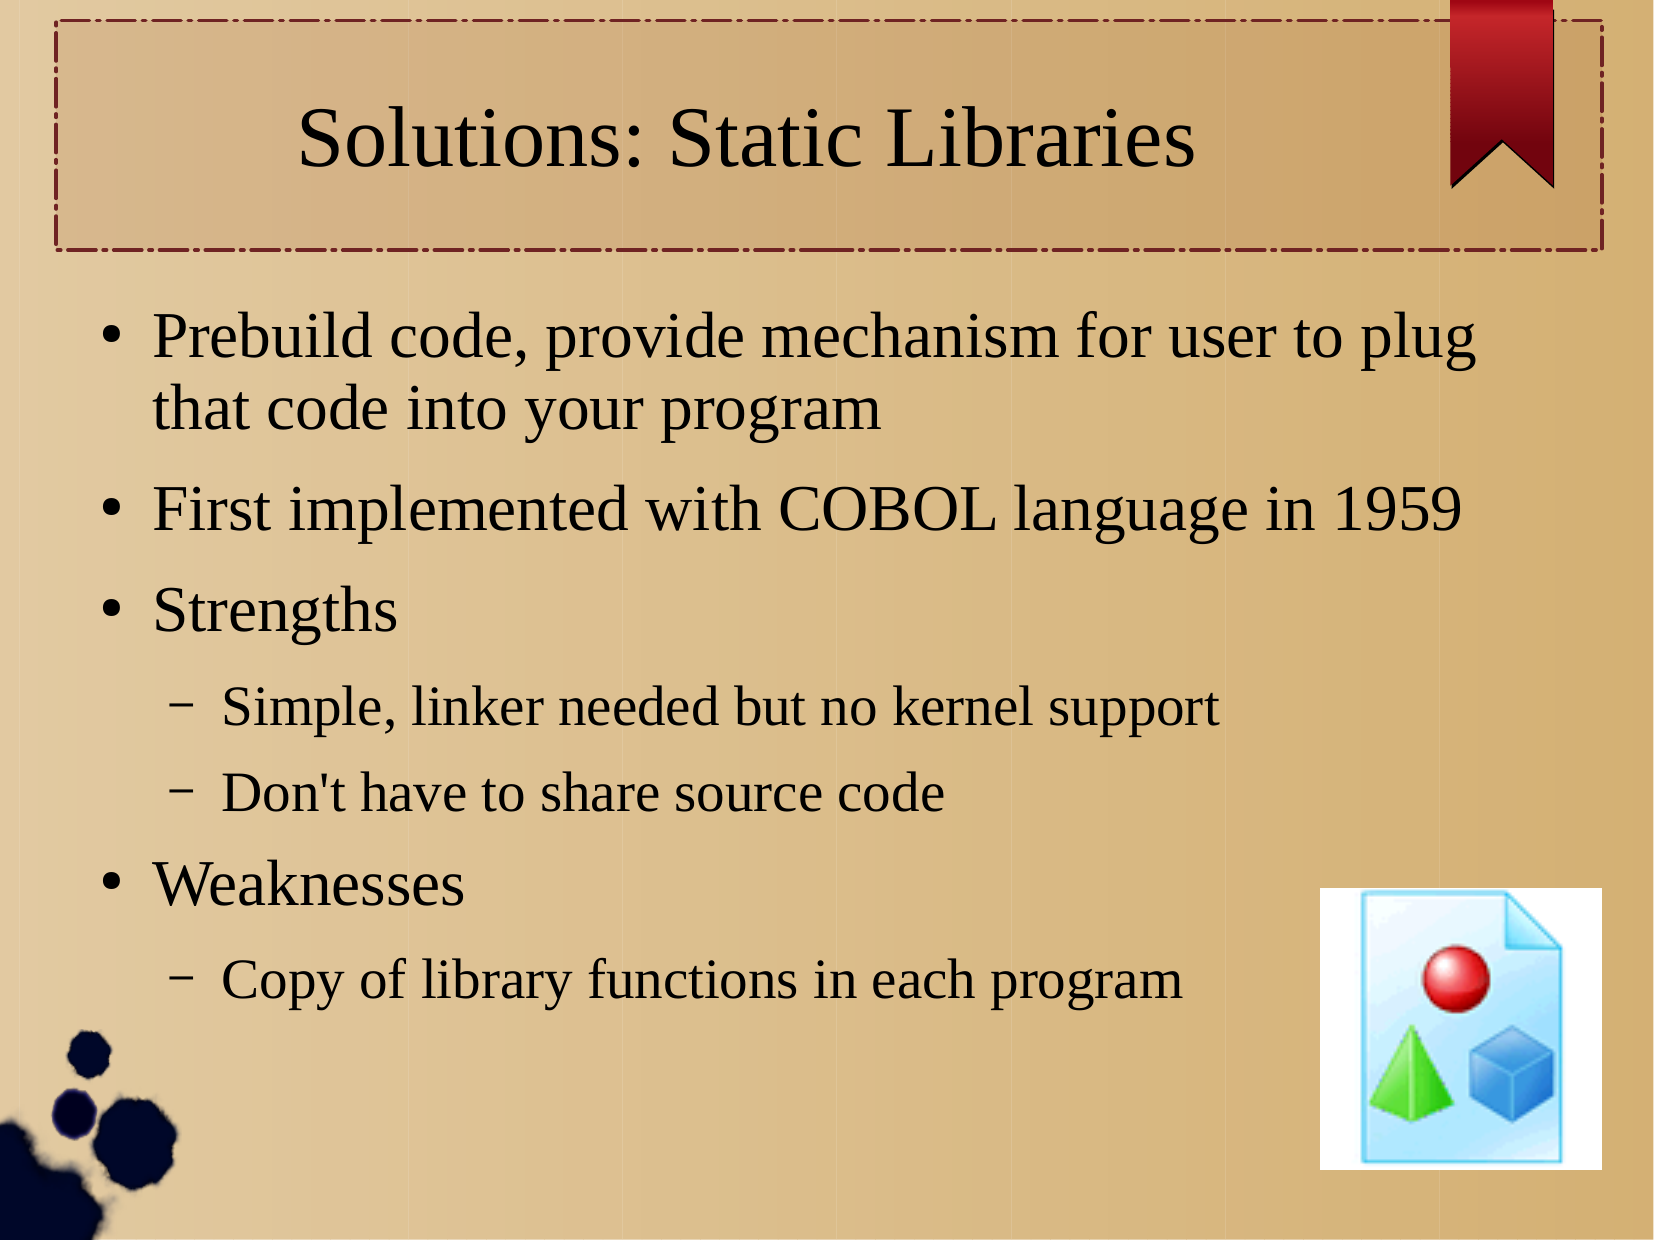

# Solutions: Static Libraries
Prebuild code, provide mechanism for user to plug that code into your program
First implemented with COBOL language in 1959
Strengths
Simple, linker needed but no kernel support
Don't have to share source code
Weaknesses
Copy of library functions in each program